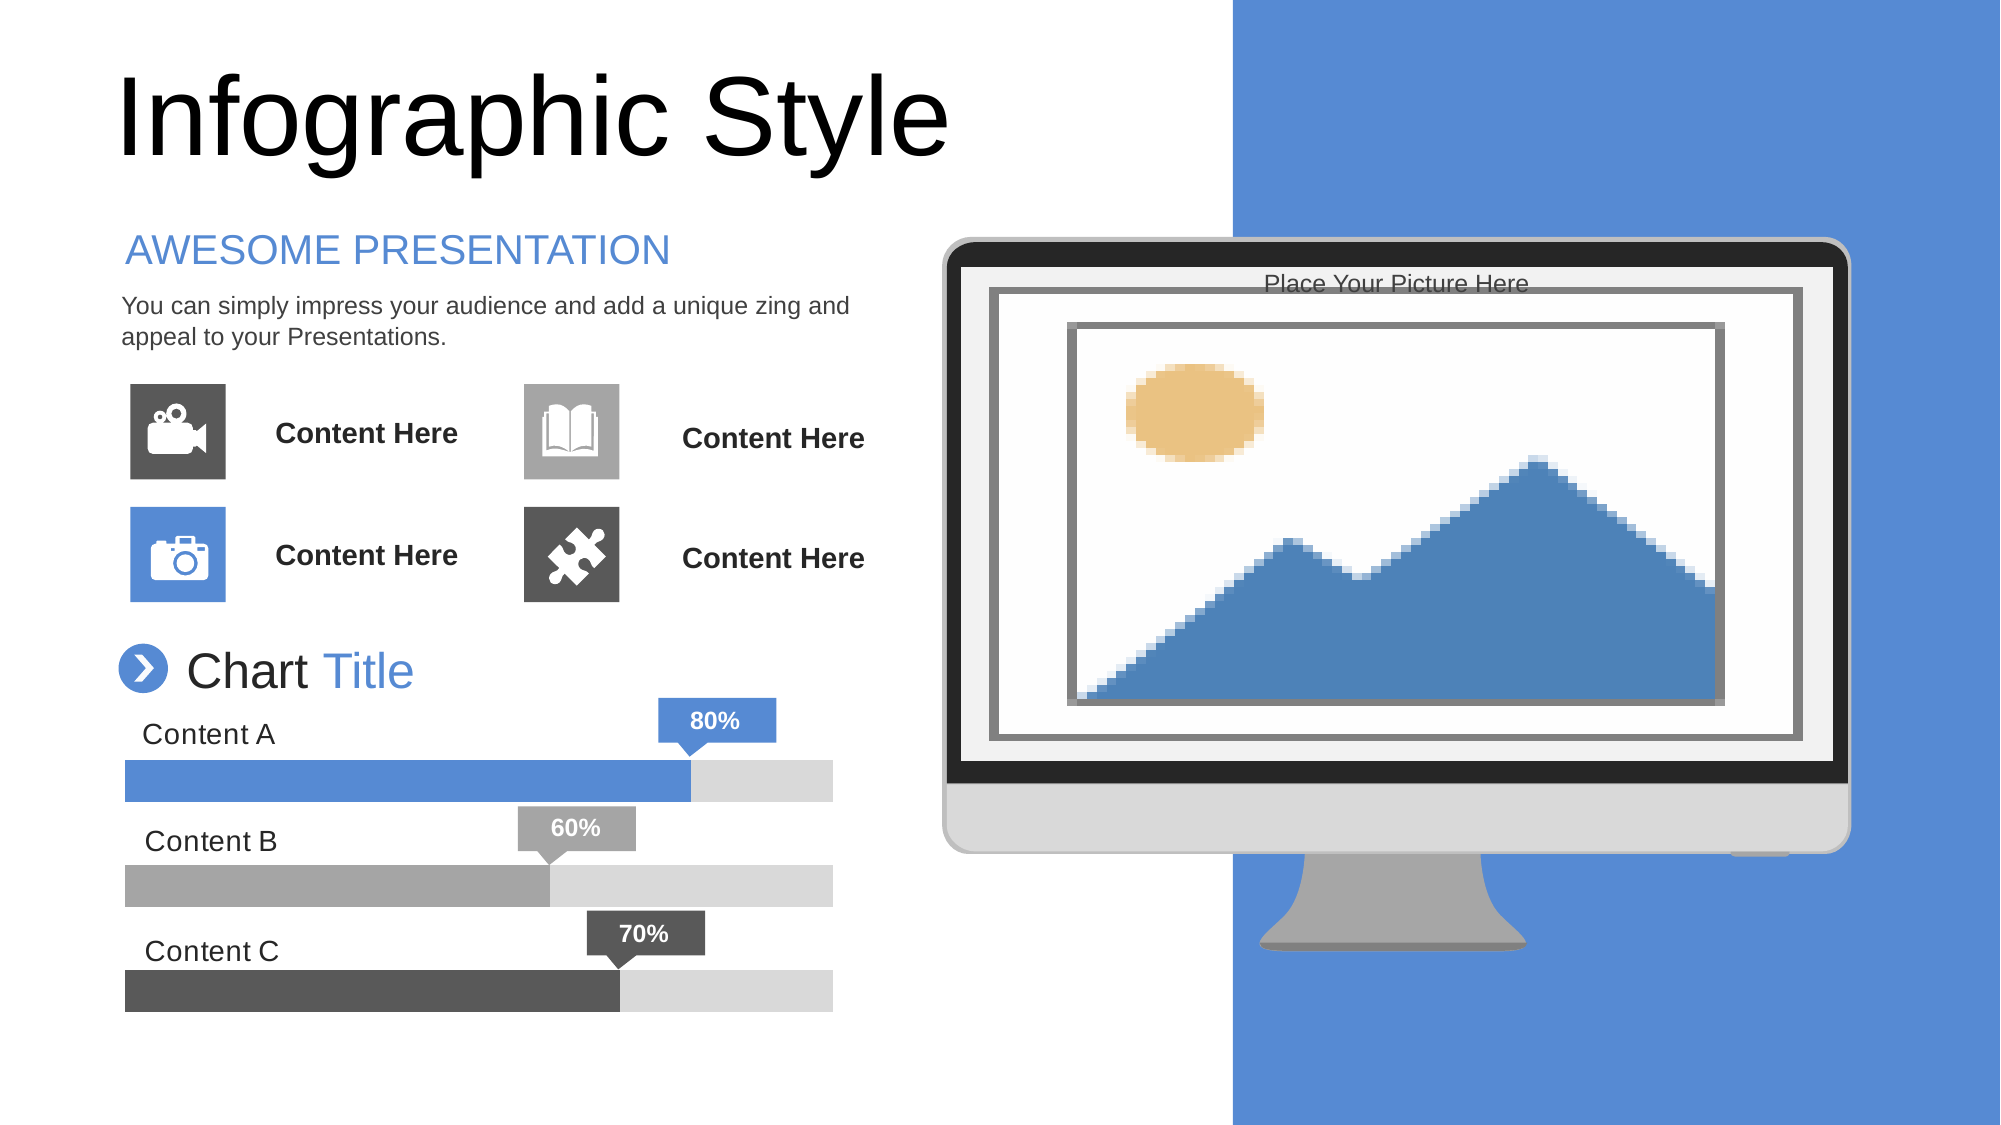

# Infographic Style
AWESOME PRESENTATION
You can simply impress your audience and add a unique zing and appeal to your Presentations.
Content Here
Content Here
Content Here
Content Here
Chart Title
80%
### Chart
| Category | Series 1 | Series 2 |
|---|---|---|
| Category 1 | 7.0 | 3.0 |
| Category 2 | 6.0 | 4.0 |
| Category 3 | 8.0 | 2.0 |60%
70%